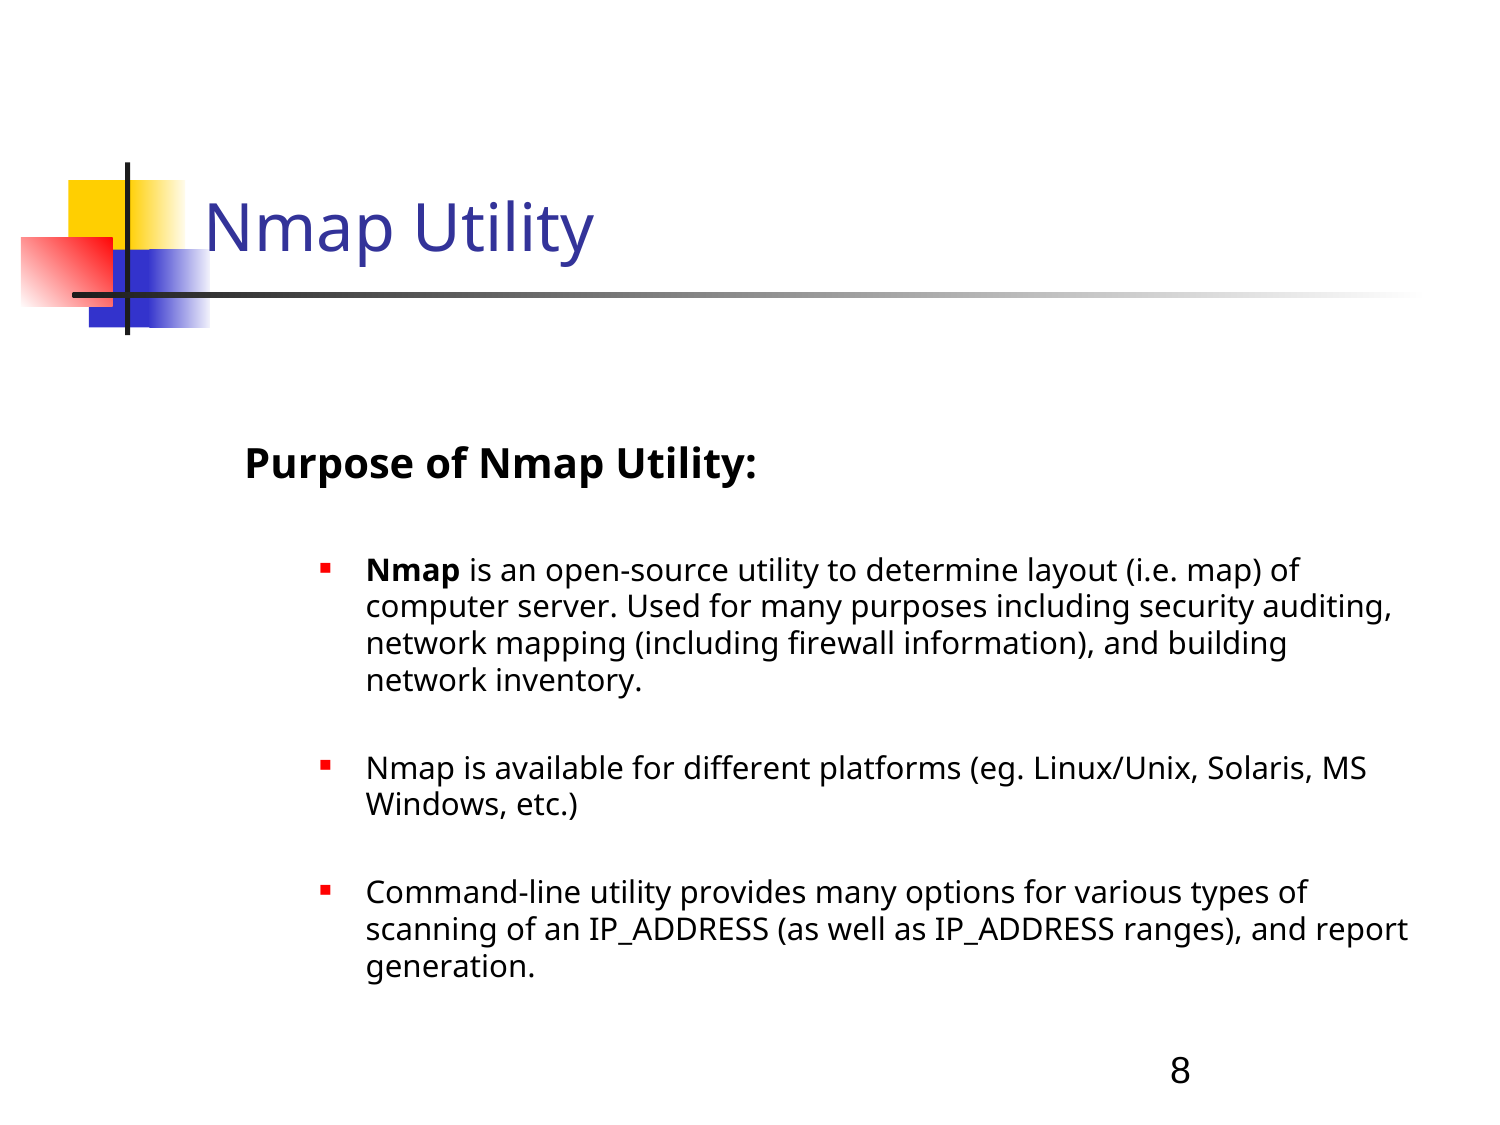

# Nmap Utility
Purpose of Nmap Utility:
Nmap is an open-source utility to determine layout (i.e. map) of computer server. Used for many purposes including security auditing, network mapping (including firewall information), and building network inventory.
Nmap is available for different platforms (eg. Linux/Unix, Solaris, MS Windows, etc.)
Command-line utility provides many options for various types of scanning of an IP_ADDRESS (as well as IP_ADDRESS ranges), and report generation.
8